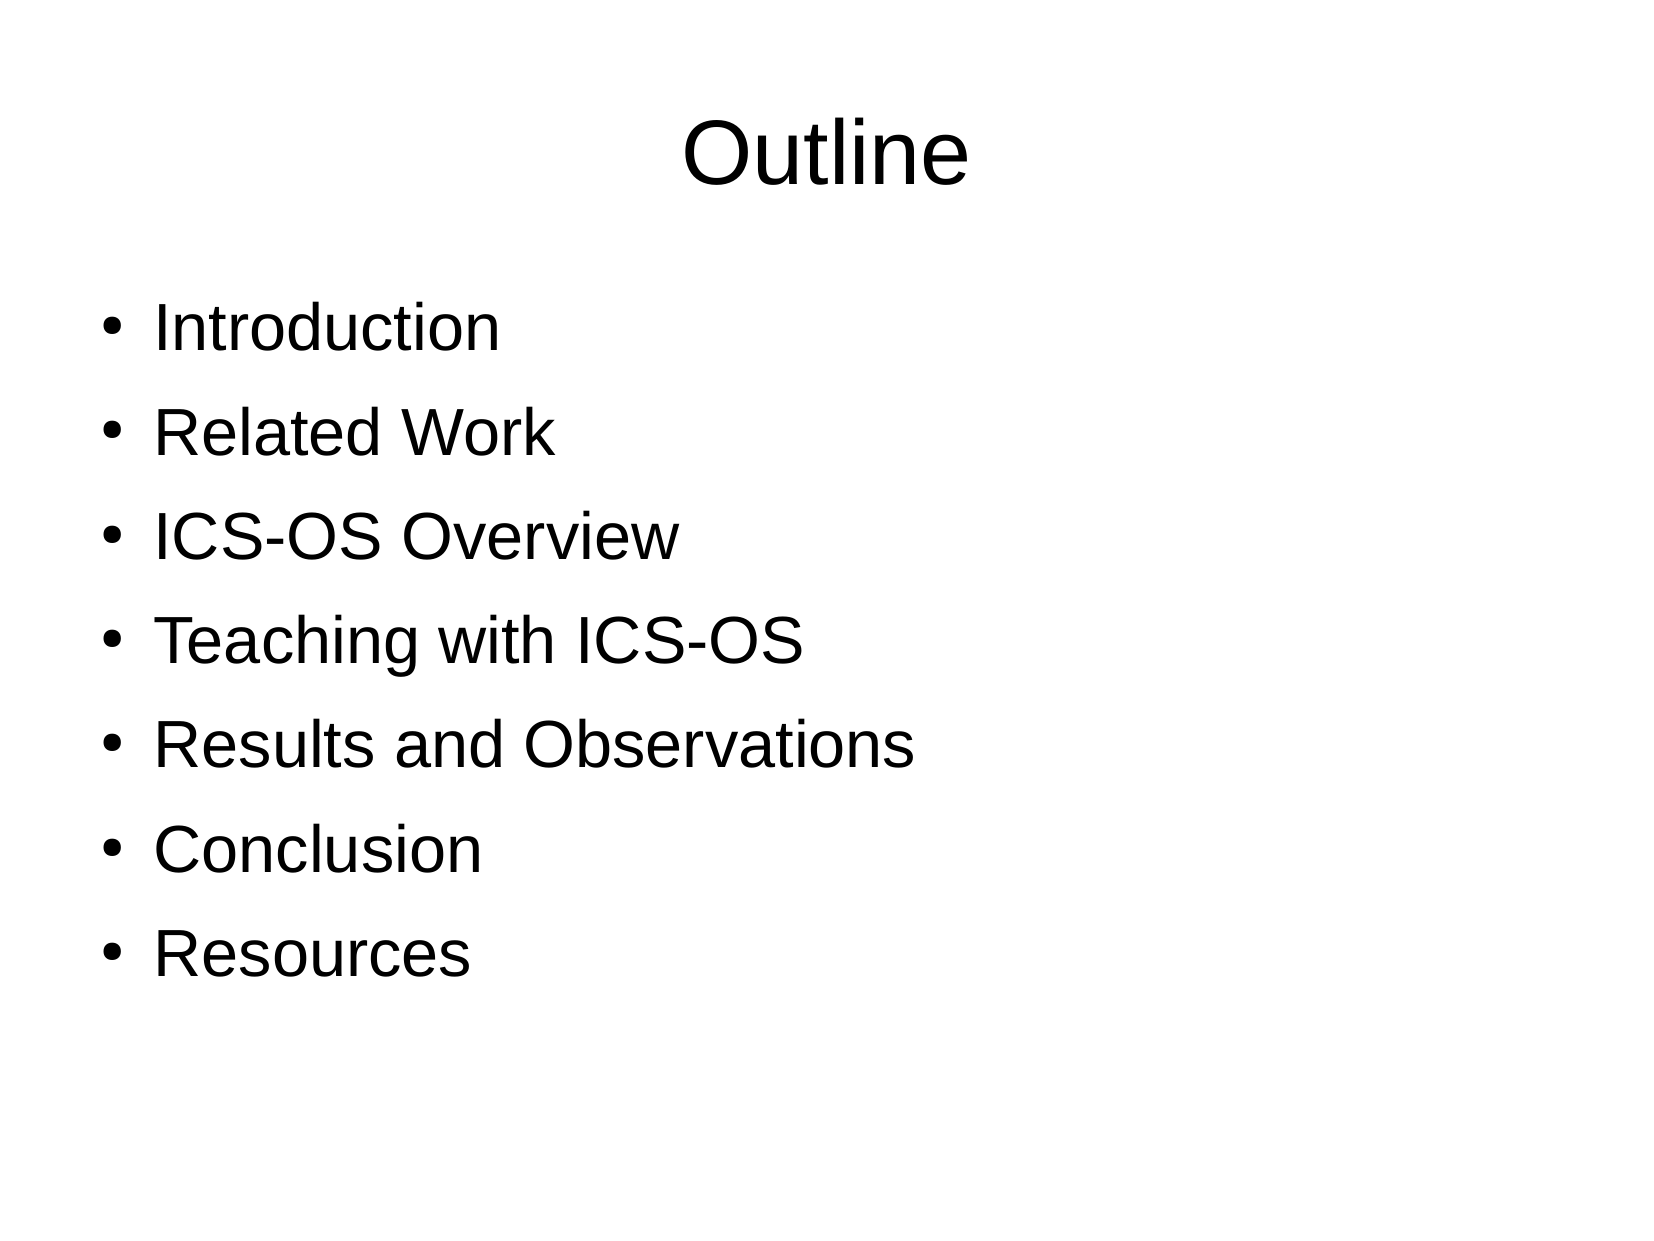

# Outline
Introduction
Related Work
ICS-OS Overview
Teaching with ICS-OS
Results and Observations
Conclusion
Resources